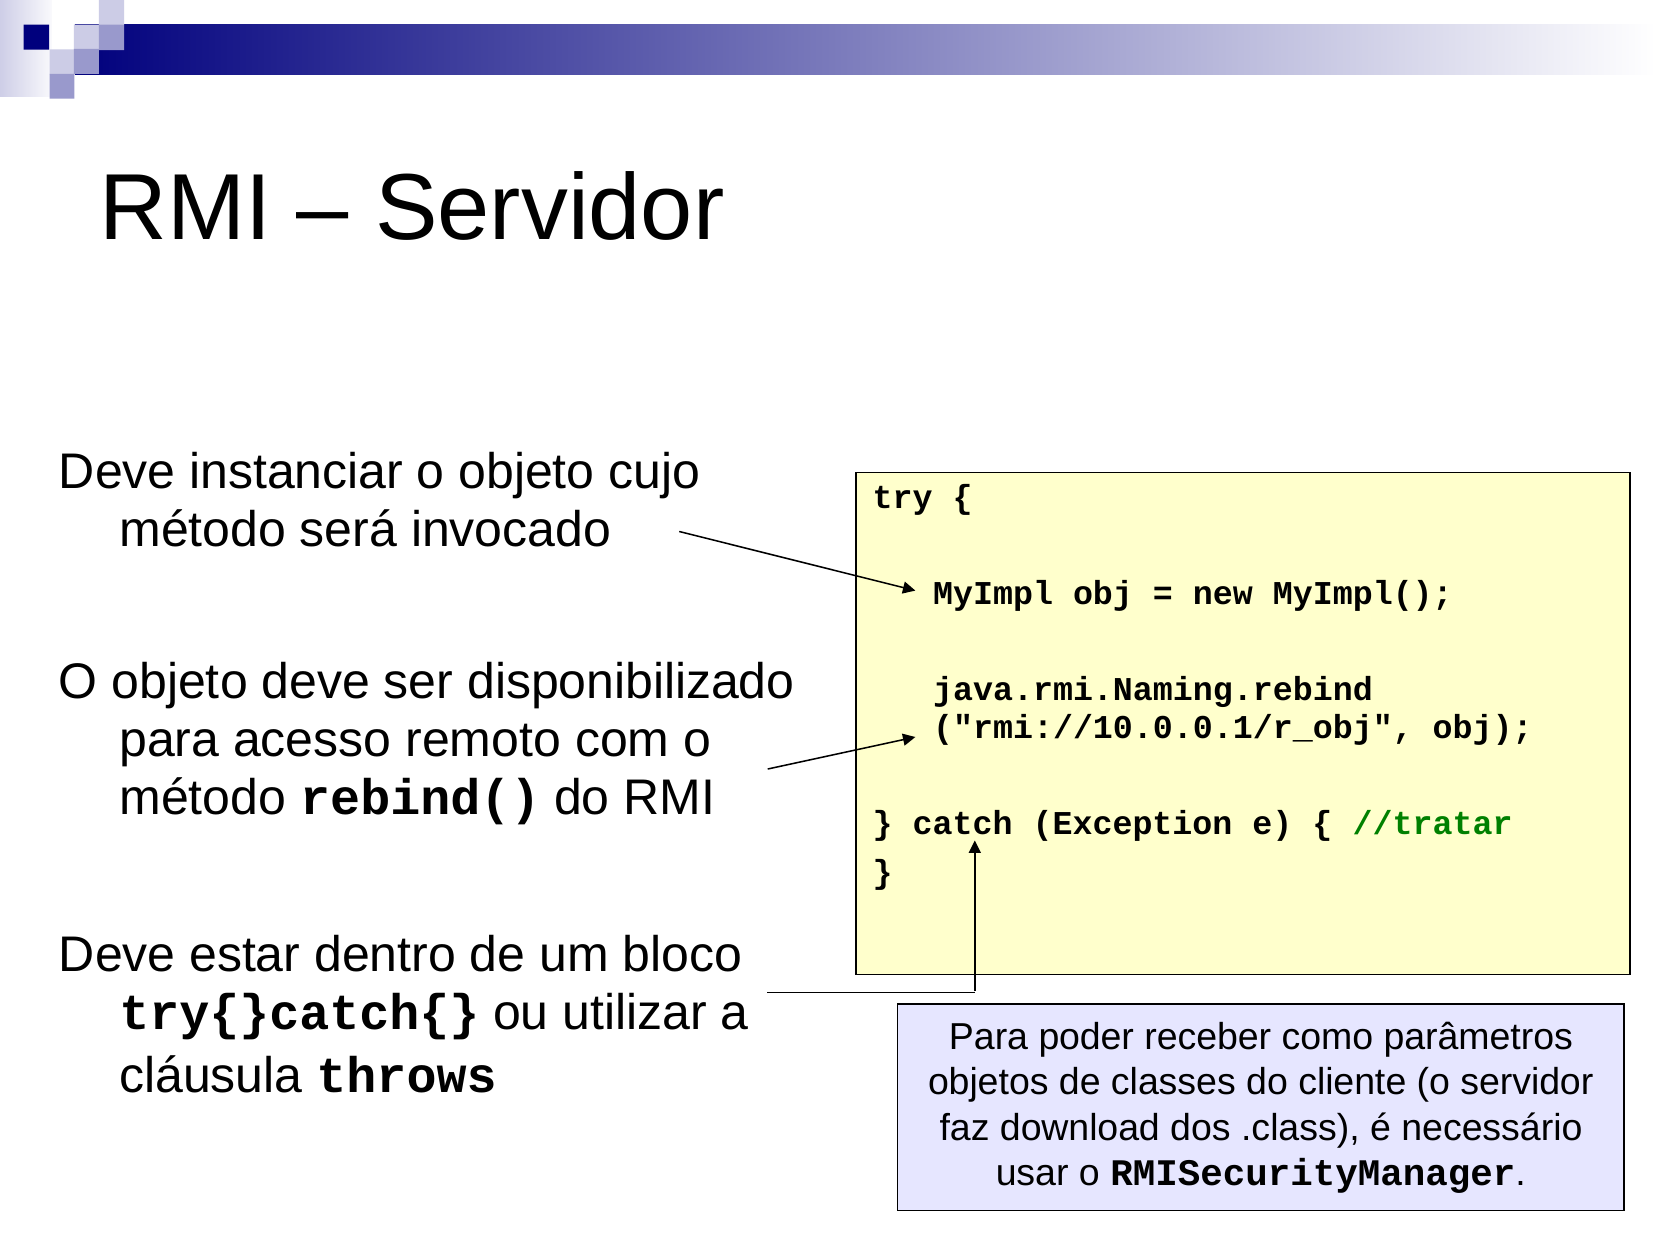

RMI – Servidor
# Deve instanciar o objeto cujo método será invocado
O objeto deve ser disponibilizado para acesso remoto com o método rebind() do RMI
Deve estar dentro de um bloco try{}catch{} ou utilizar a cláusula throws
try {
	MyImpl obj = new MyImpl();
	java.rmi.Naming.rebind ("rmi://10.0.0.1/r_obj", obj);
} catch (Exception e) { //tratar
}
Para poder receber como parâmetros objetos de classes do cliente (o servidor faz download dos .class), é necessário usar o RMISecurityManager.